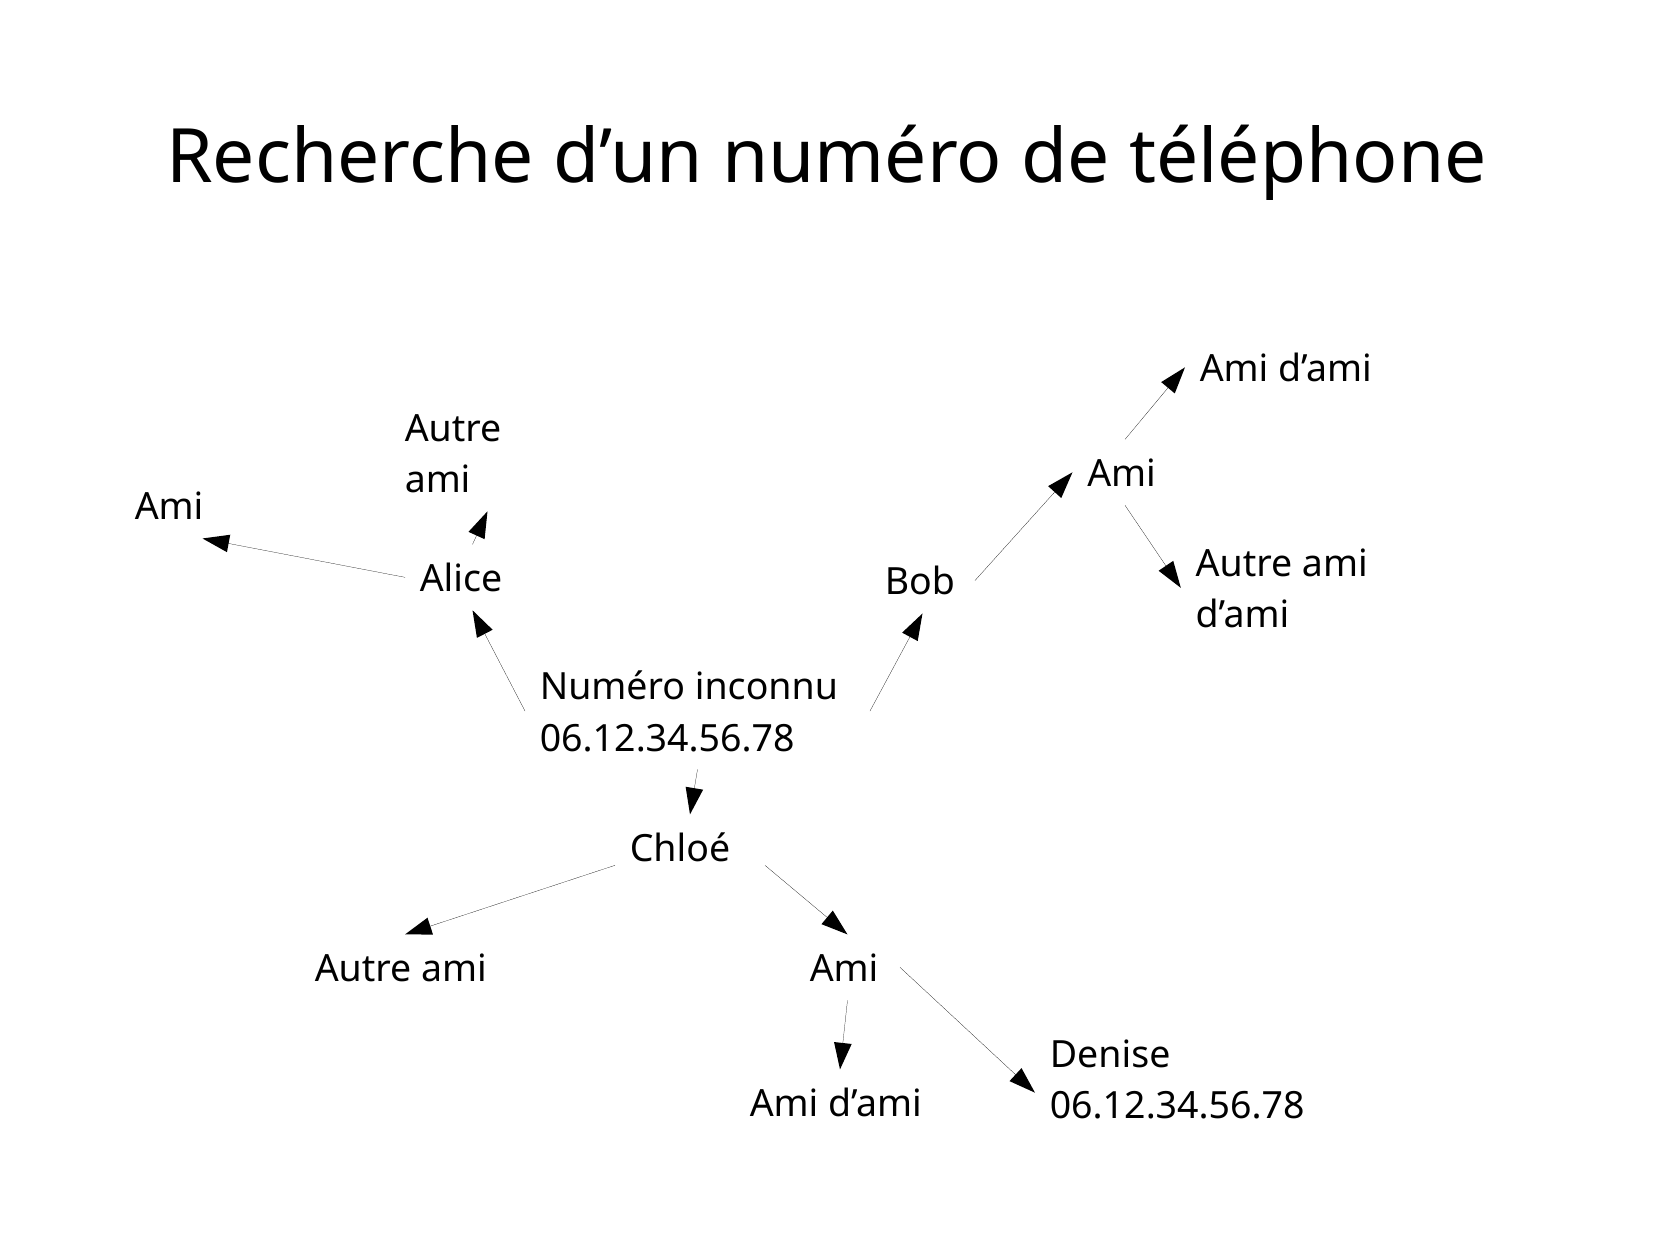

# Recherche d’un numéro de téléphone
Ami d’ami
Autre ami
Ami
Ami
Autre ami d’ami
Alice
Bob
Numéro inconnu
06.12.34.56.78
Chloé
Autre ami
Ami
Denise
06.12.34.56.78
Ami d’ami